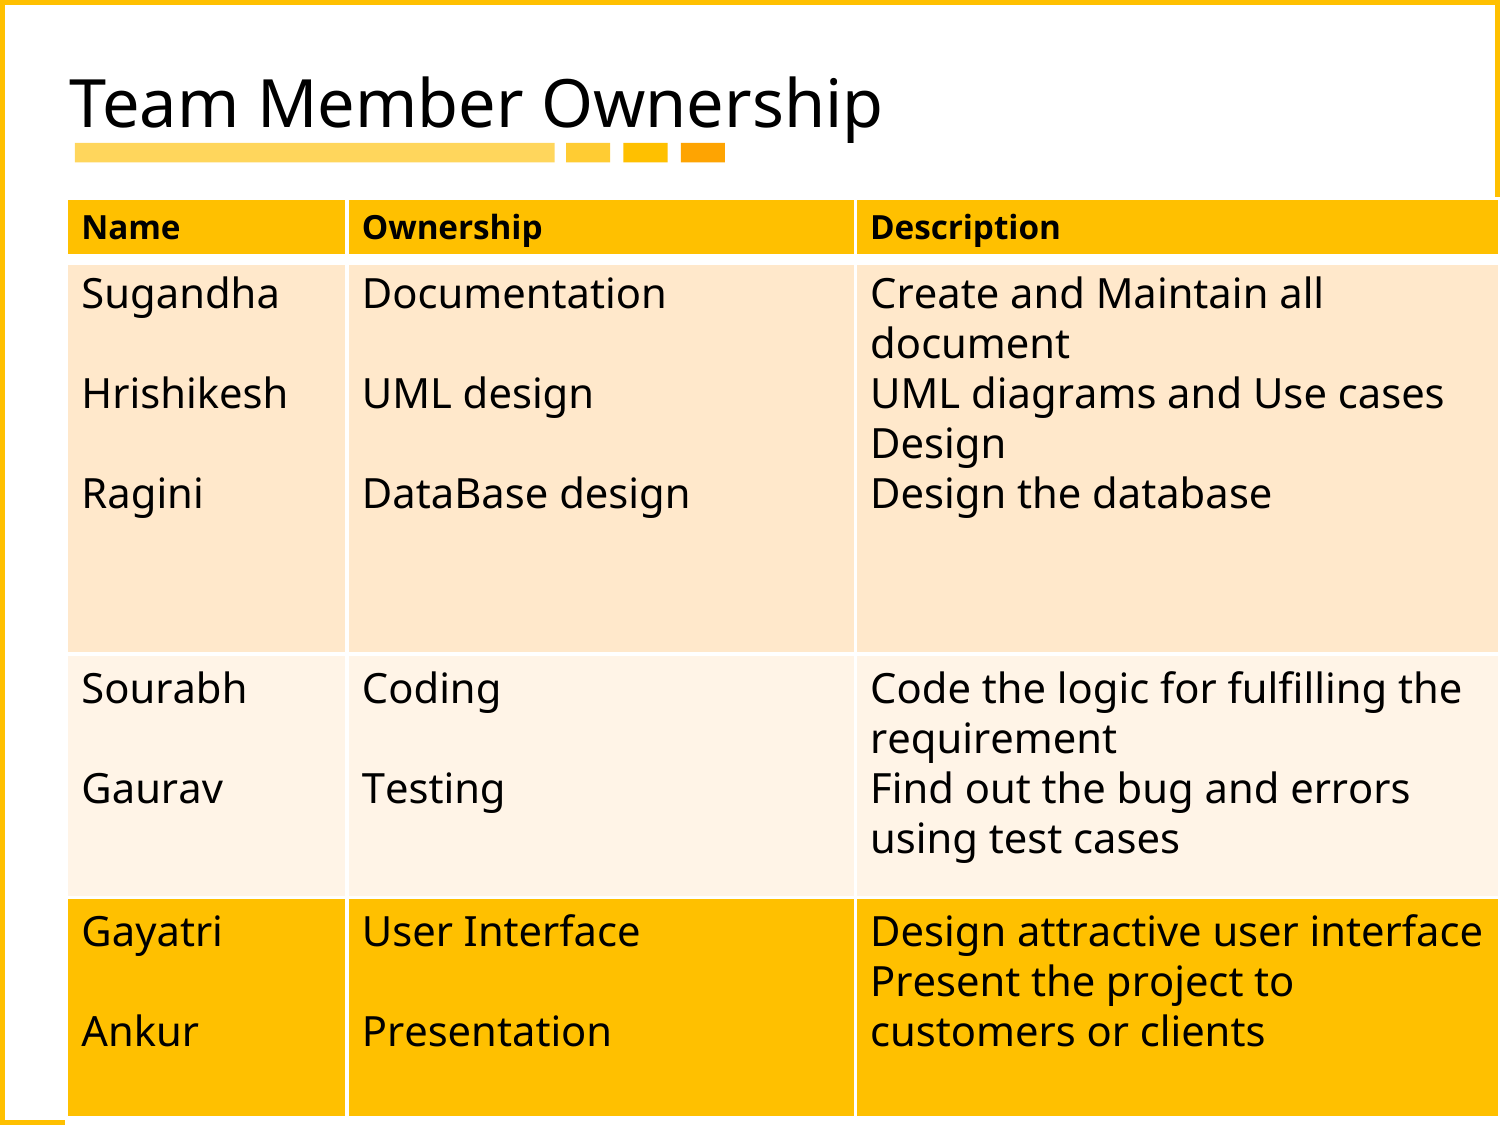

# Team Member Ownership
| Name | Ownership | Description |
| --- | --- | --- |
| Sugandha Hrishikesh Ragini | Documentation UML design DataBase design | Create and Maintain all document UML diagrams and Use cases Design Design the database |
| Sourabh Gaurav | Coding Testing | Code the logic for fulfilling the requirement Find out the bug and errors using test cases |
| Gayatri Ankur | User Interface Presentation | Design attractive user interface Present the project to customers or clients |